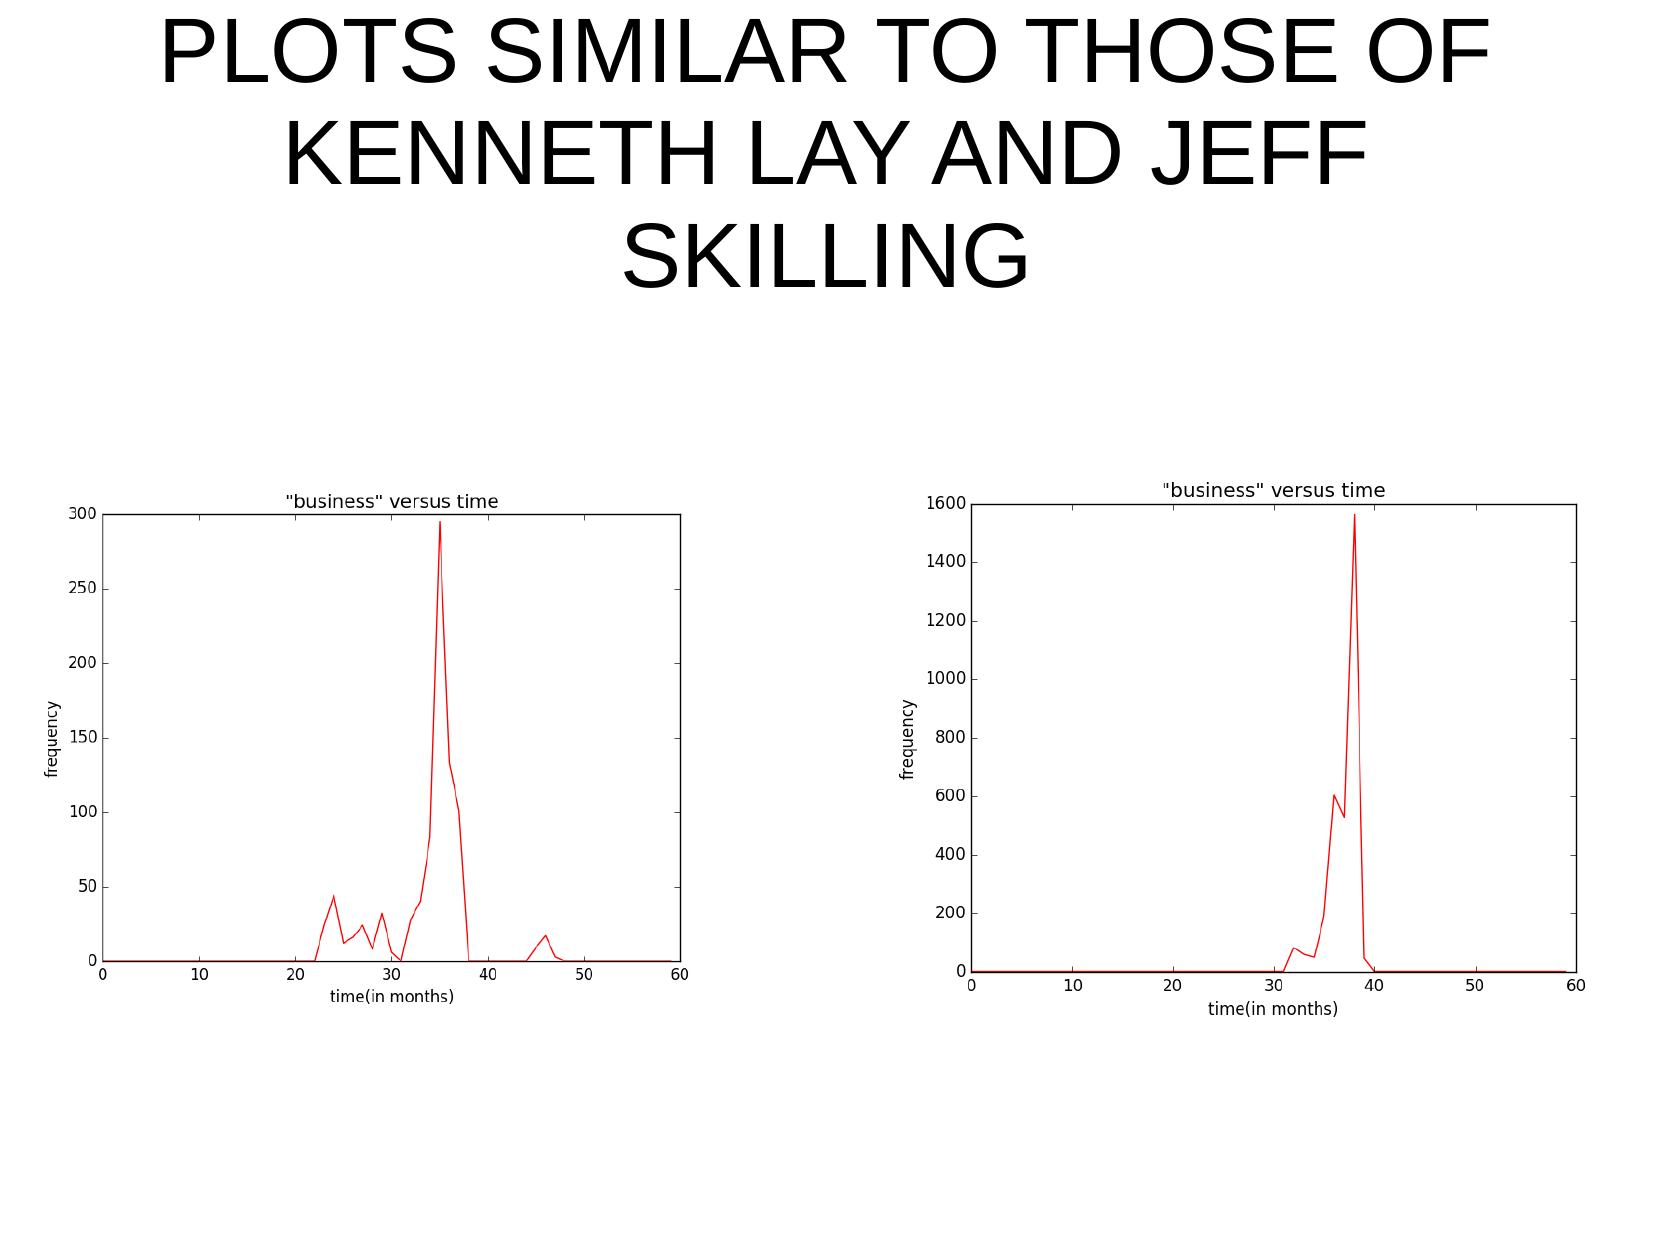

# PLOTS SIMILAR TO THOSE OF KENNETH LAY AND JEFF SKILLING